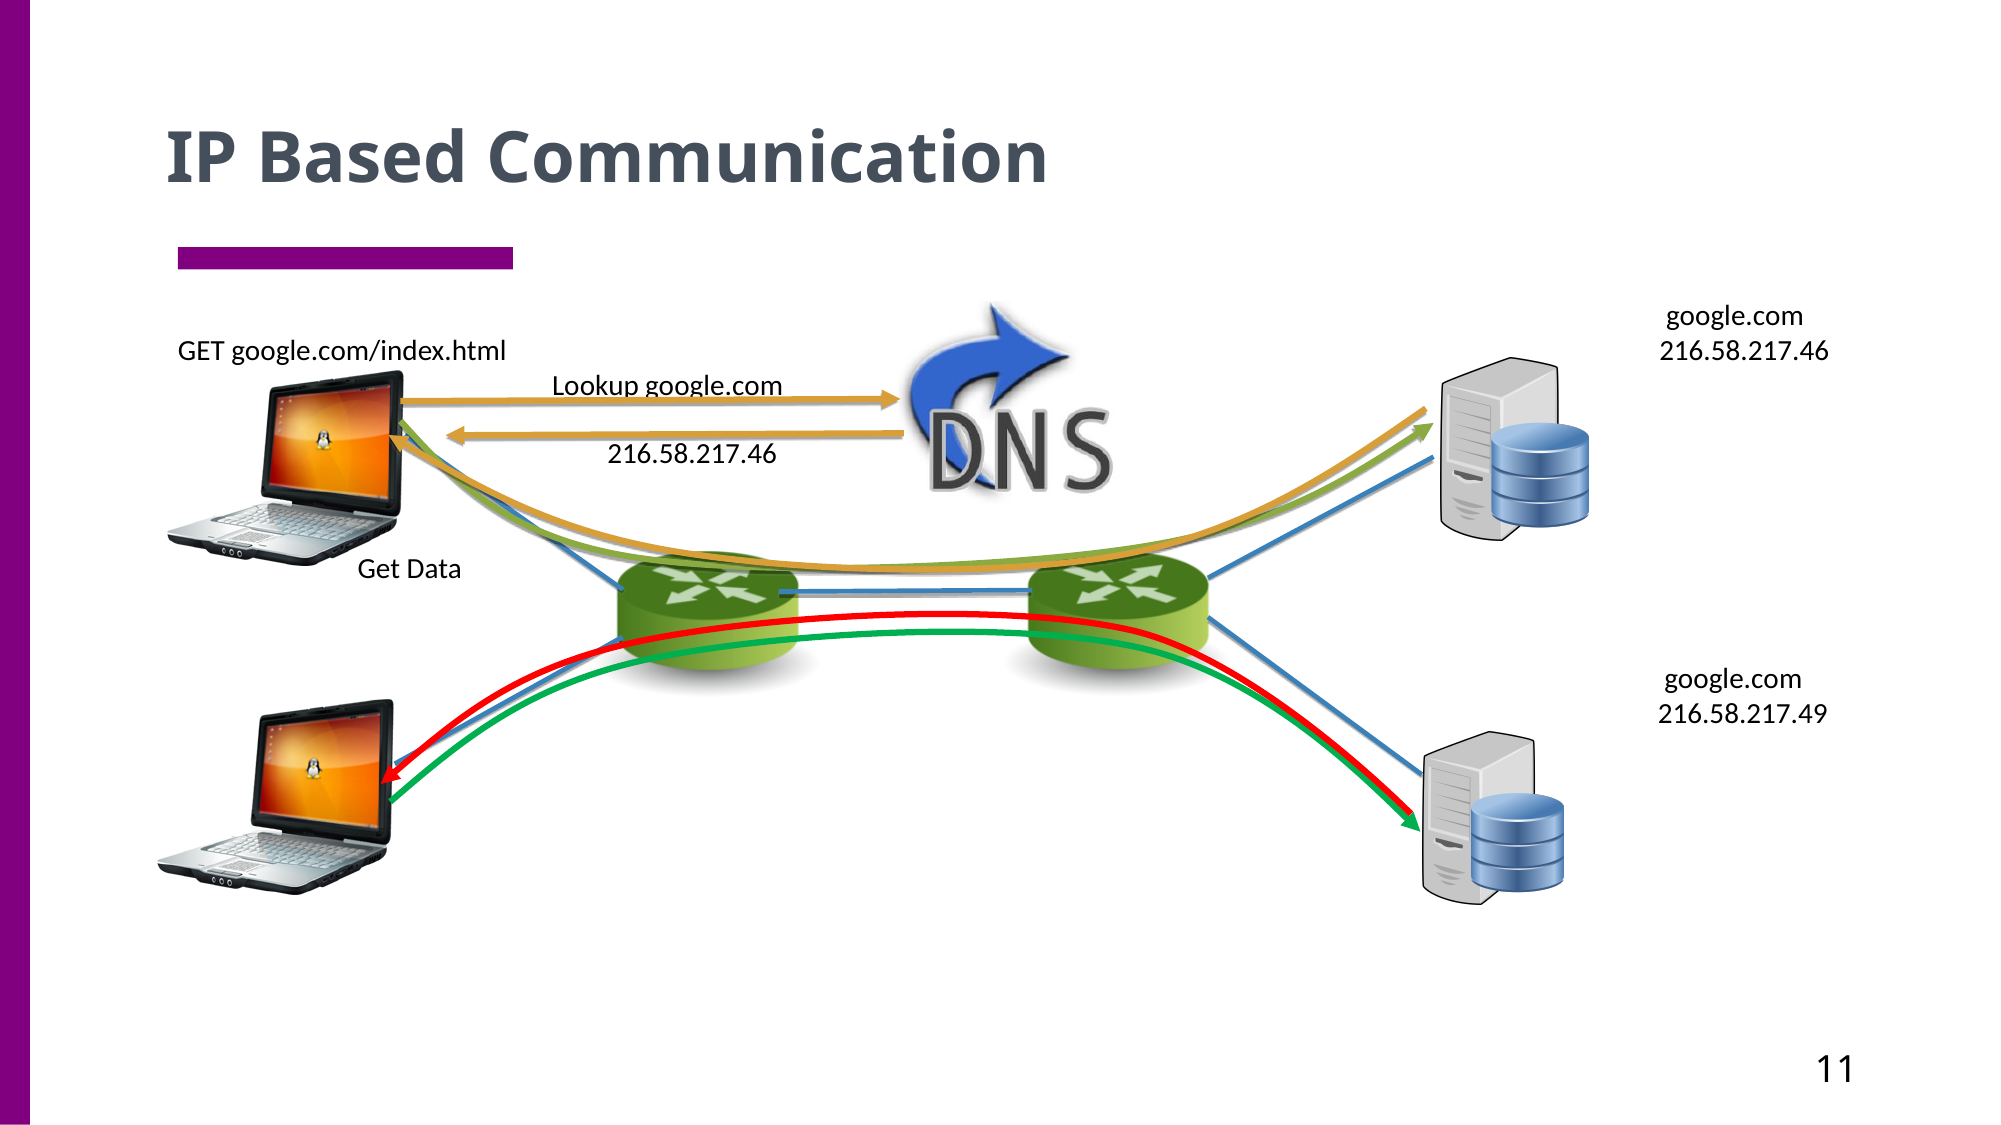

IP Based Communication
 google.com
216.58.217.46
GET google.com/index.html
Lookup google.com
 216.58.217.46
Get Data
 google.com
216.58.217.49